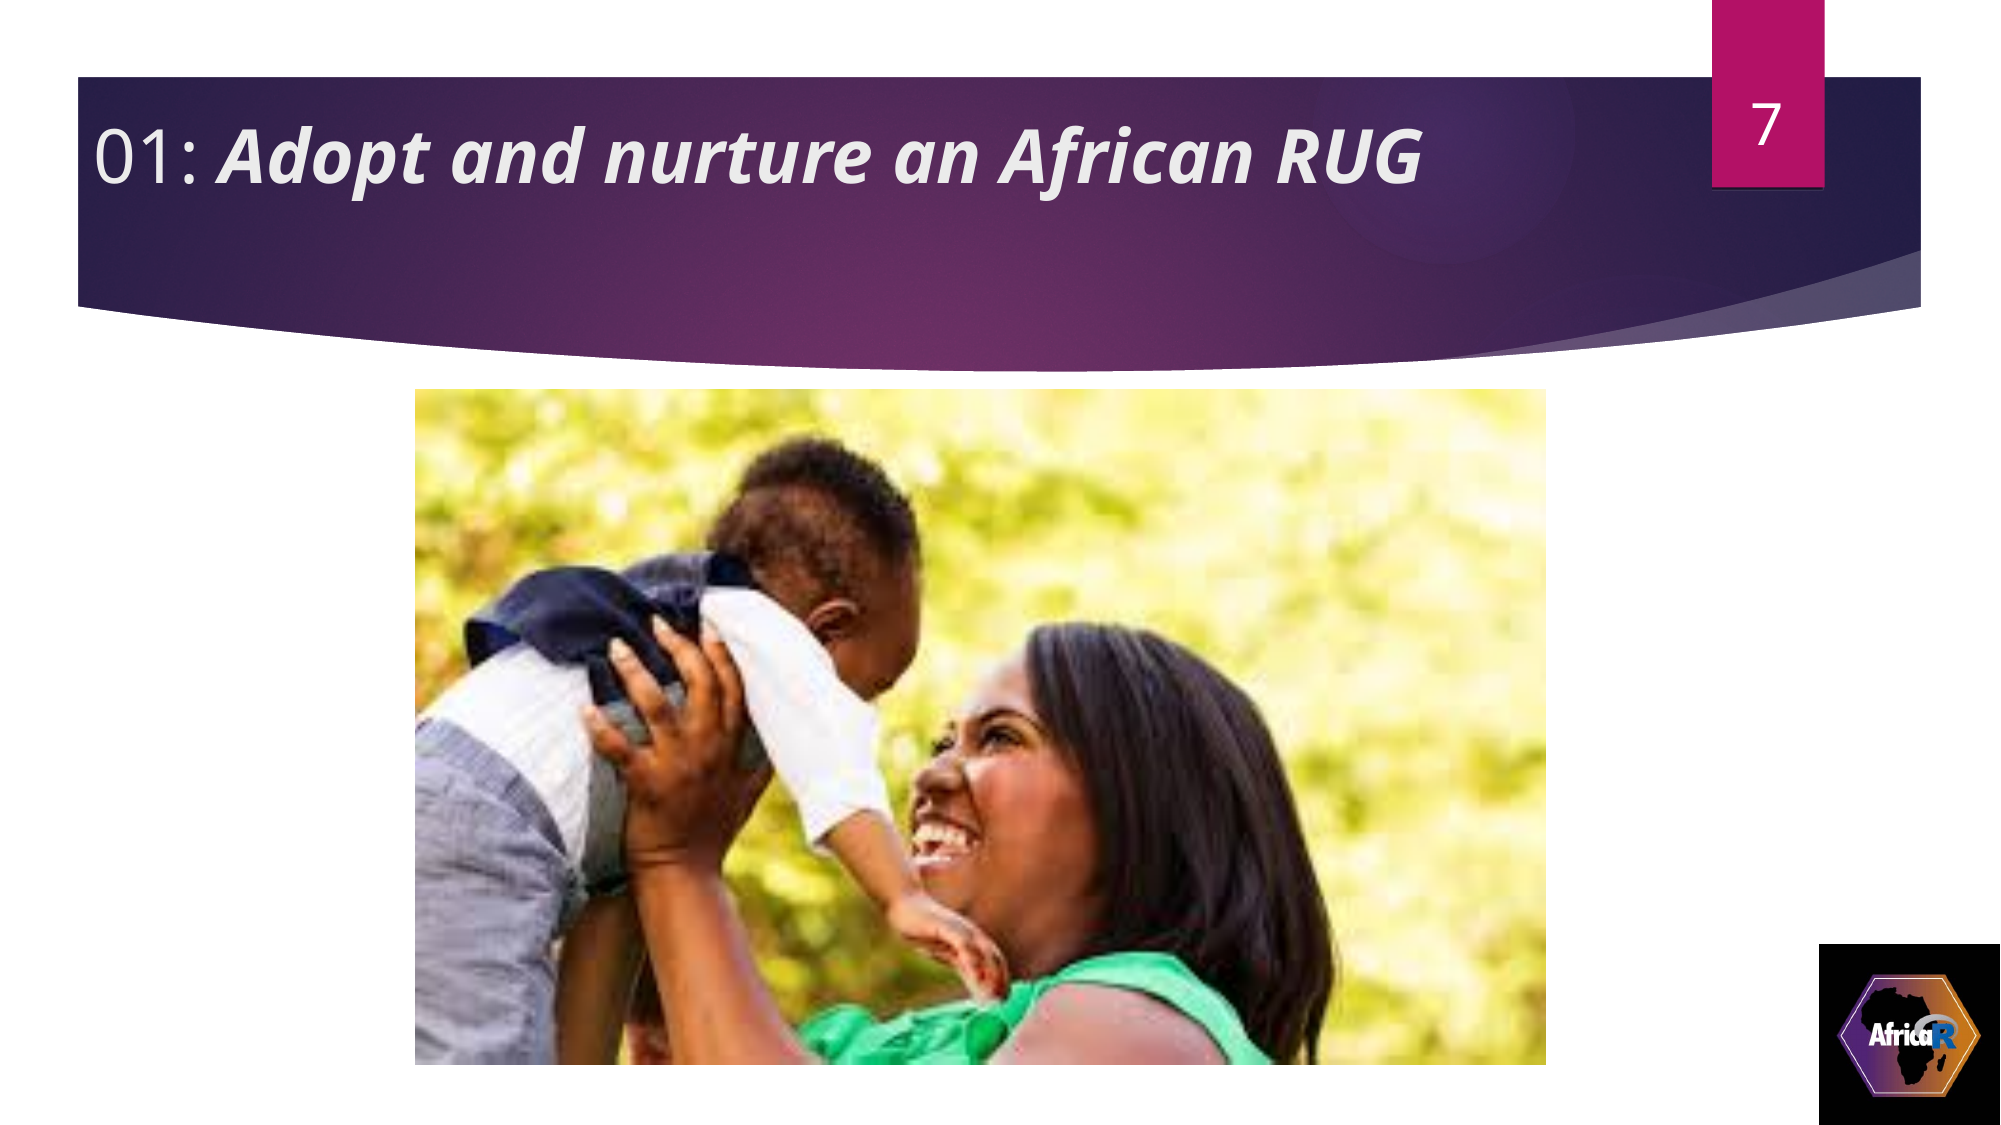

7
# 01: Adopt and nurture an African RUG
@AfricaRUsers